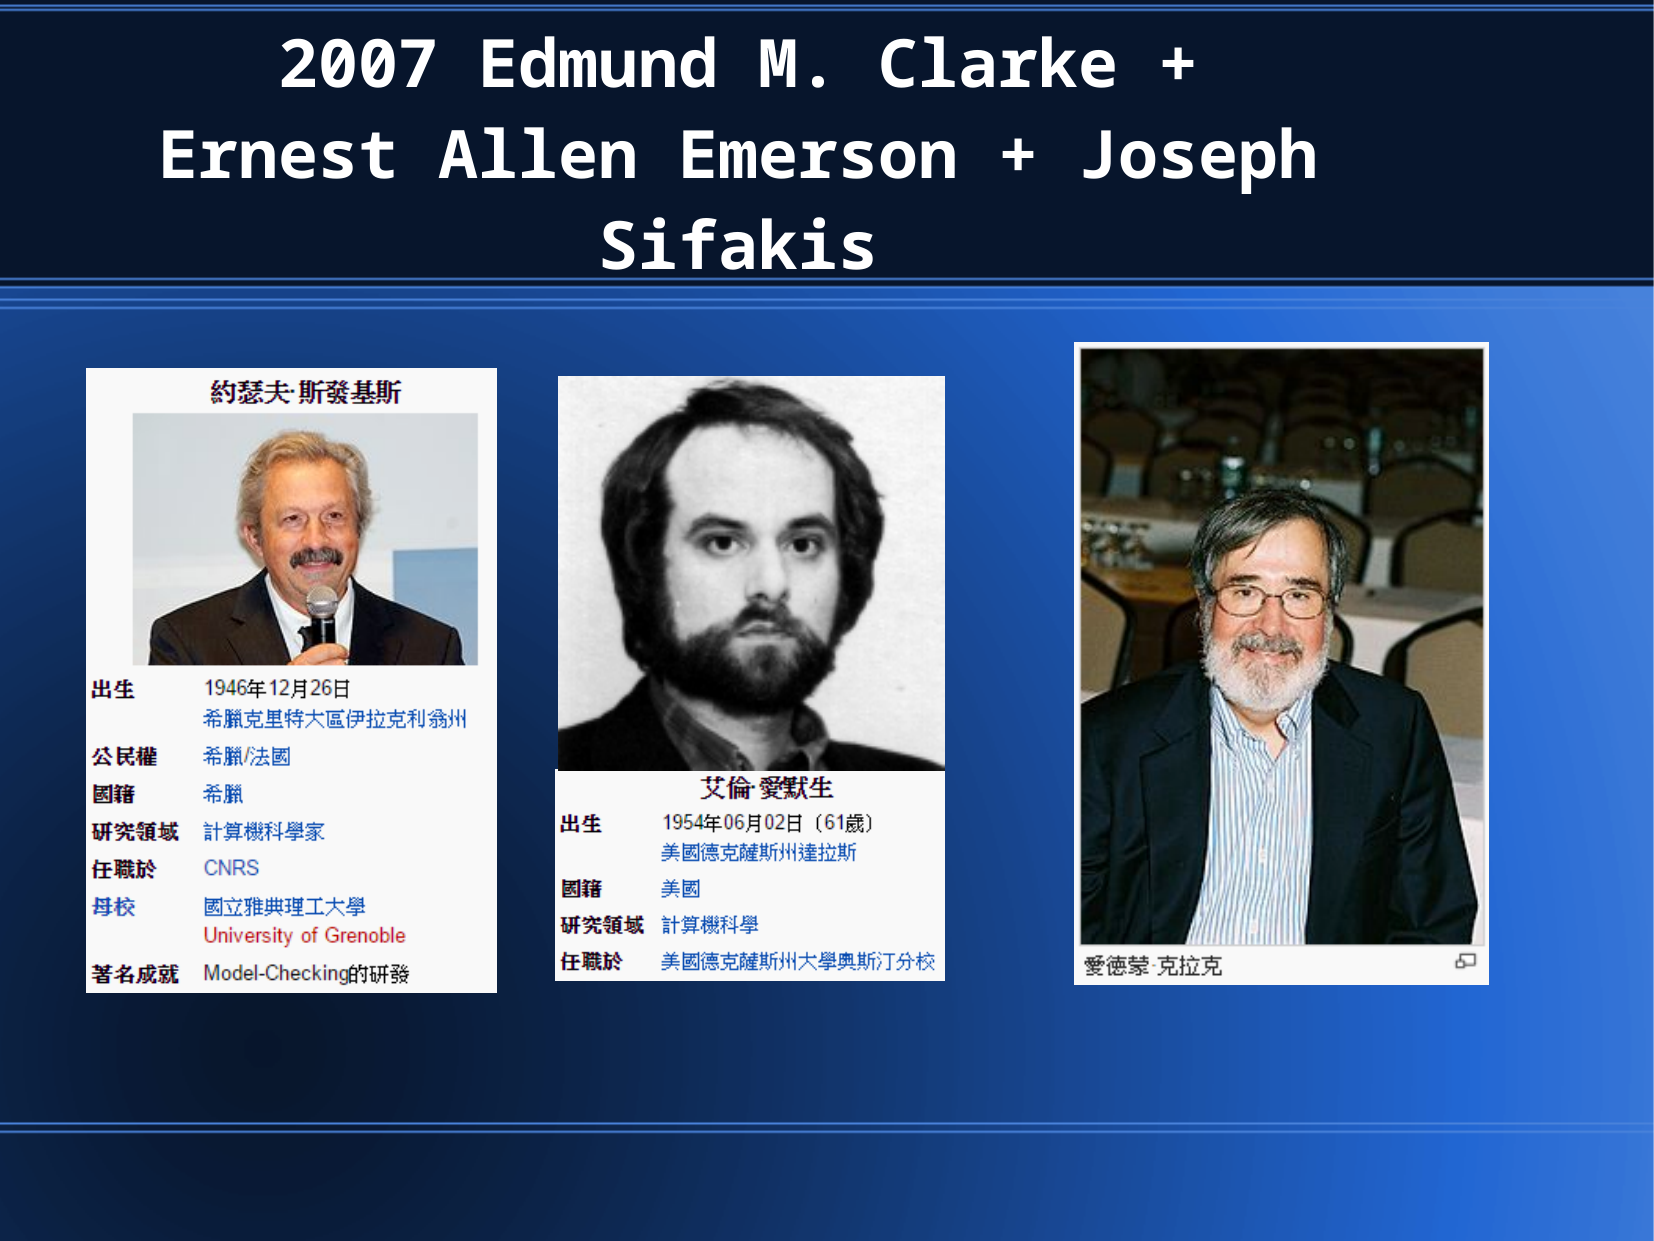

# 2007 Edmund M. Clarke + Ernest Allen Emerson + Joseph Sifakis